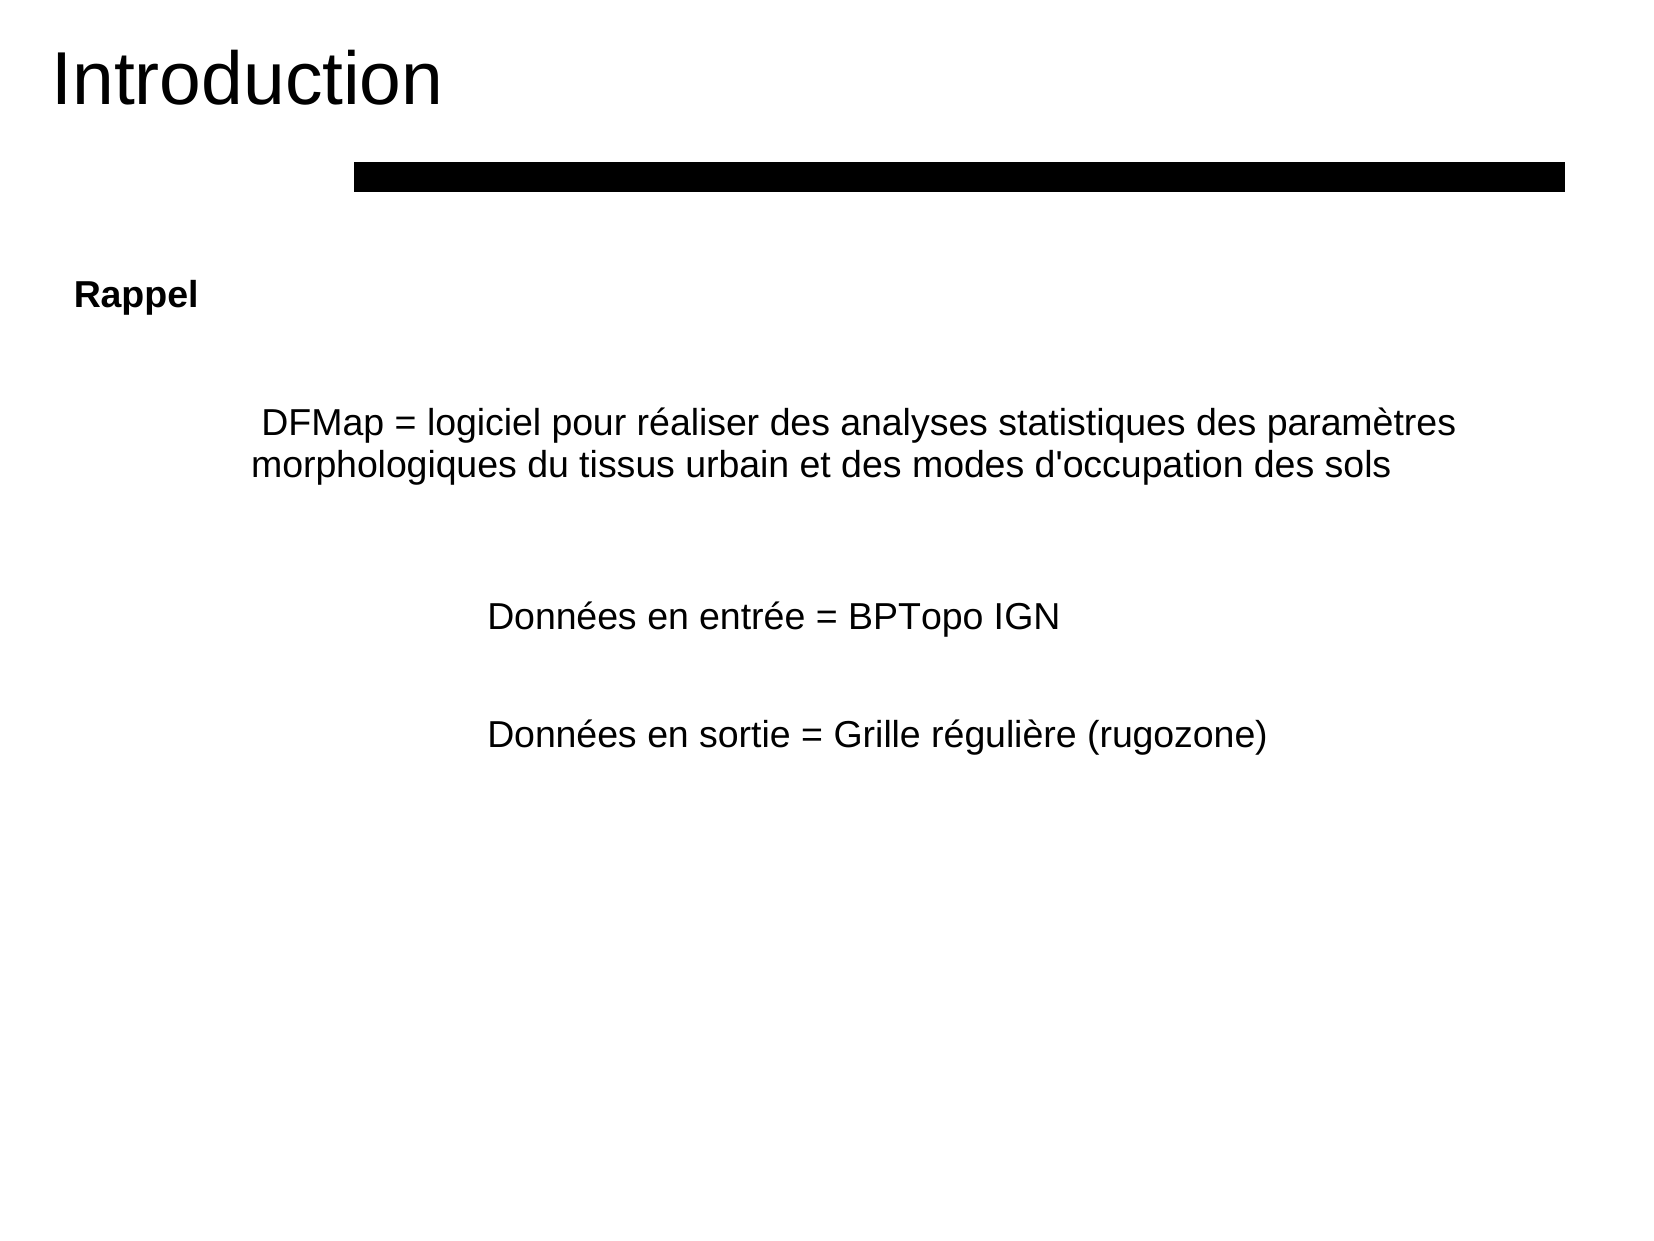

Introduction
Rappel
 DFMap = logiciel pour réaliser des analyses statistiques des paramètres
morphologiques du tissus urbain et des modes d'occupation des sols
Données en entrée = BPTopo IGN
Données en sortie = Grille régulière (rugozone)